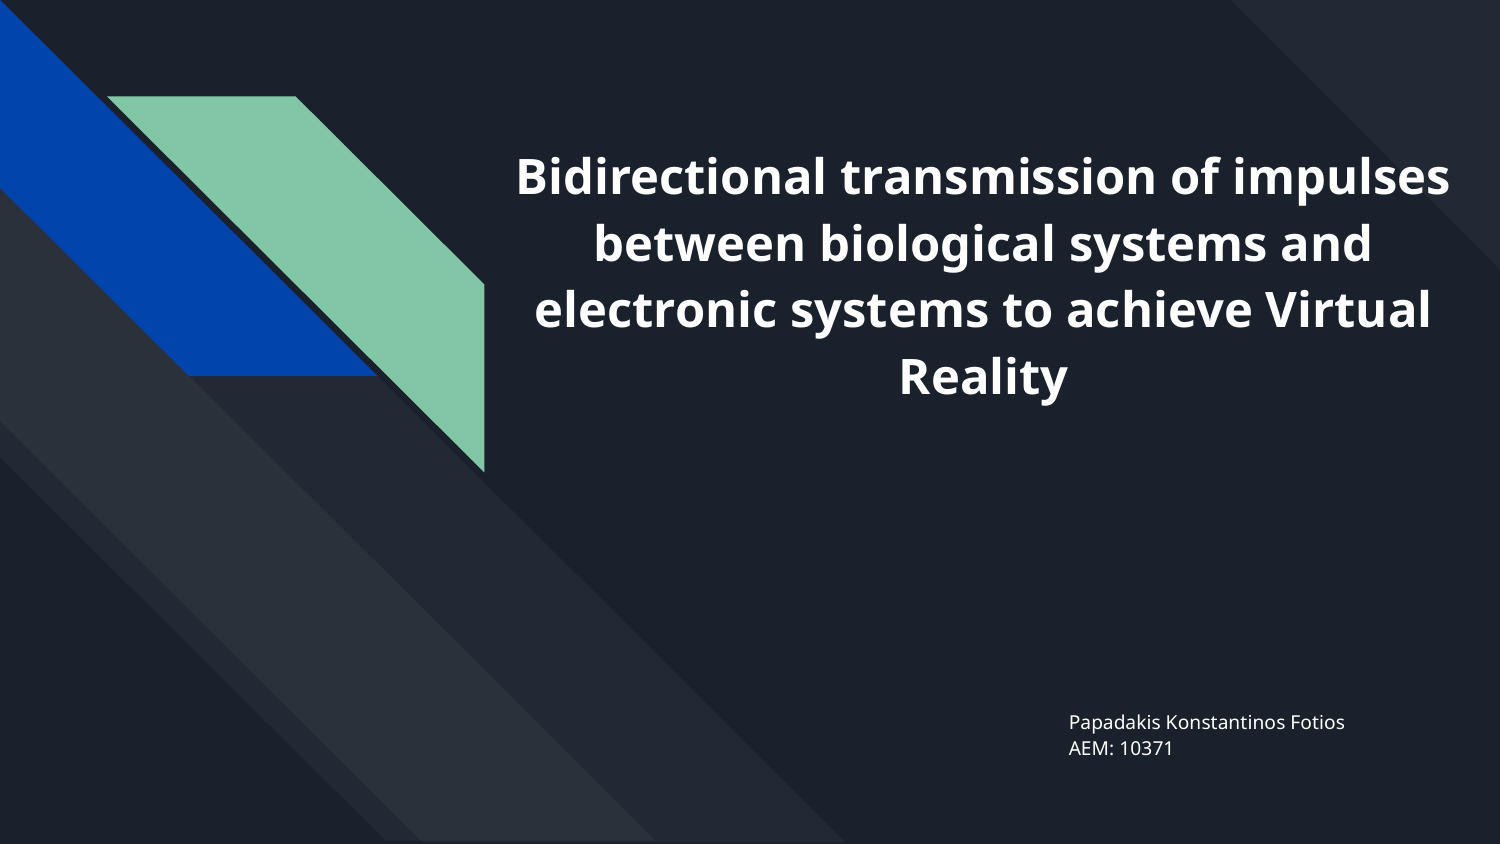

# Bidirectional transmission of impulses between biological systems and electronic systems to achieve Virtual Reality
Papadakis Konstantinos Fotios
AEM: 10371